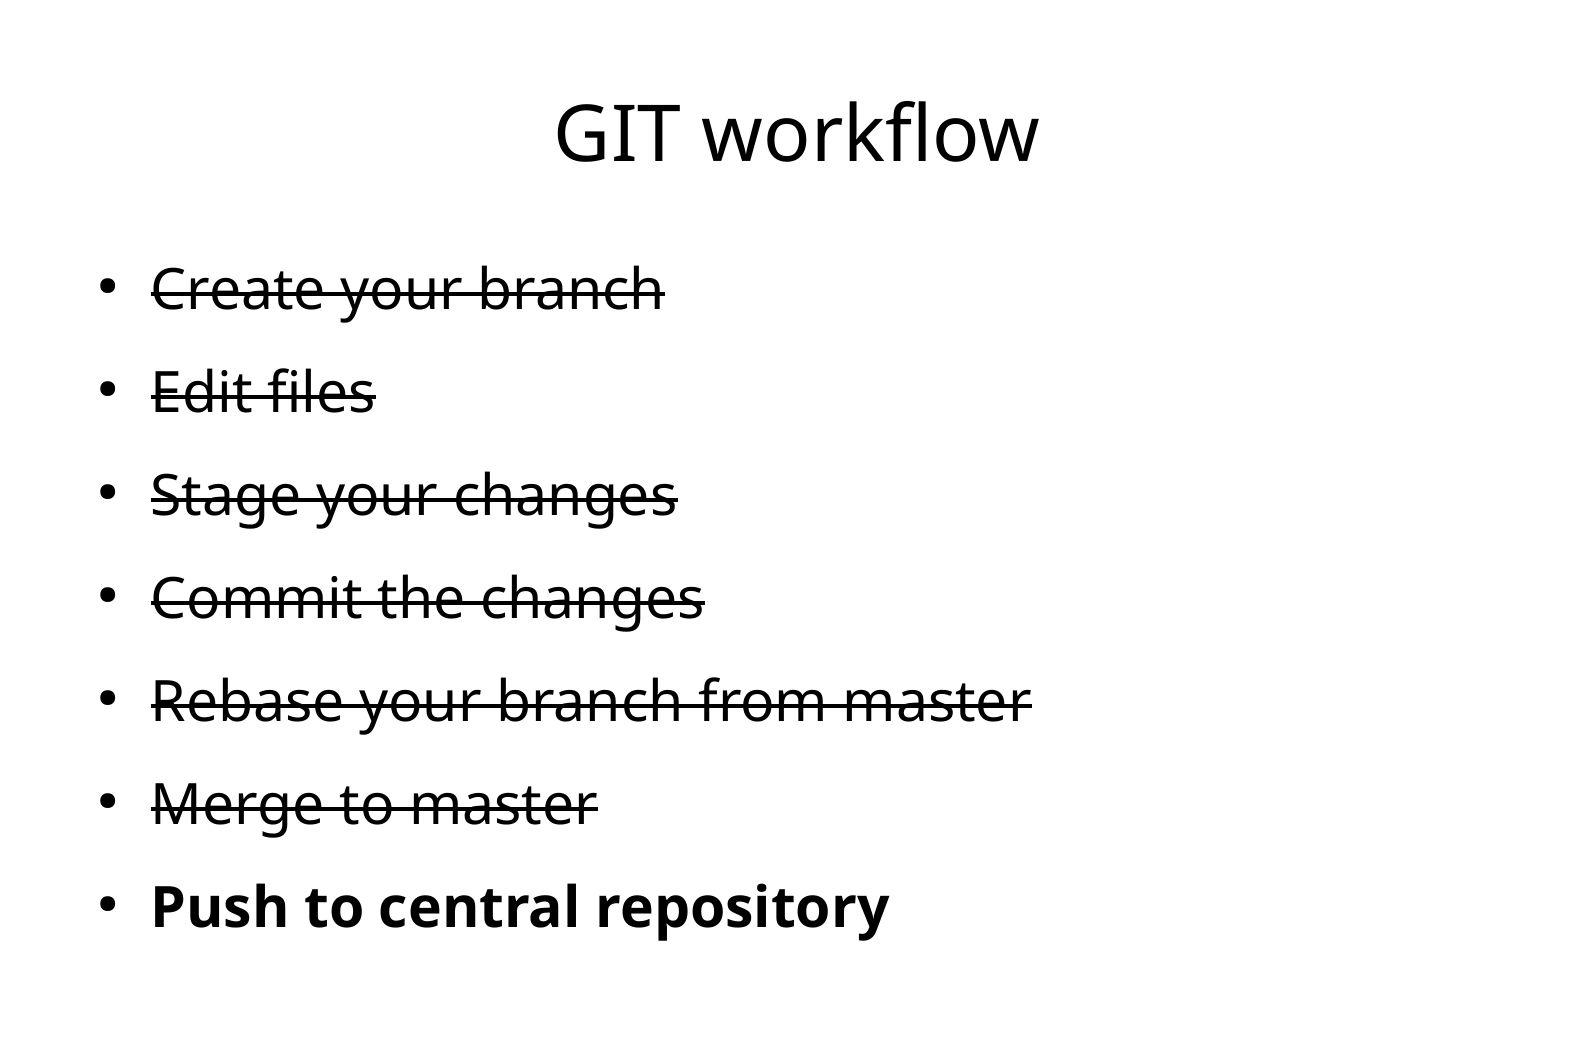

# GIT workflow
Create your branch
Edit files
Stage your changes
Commit the changes
Rebase your branch from master
Merge to master
Push to central repository